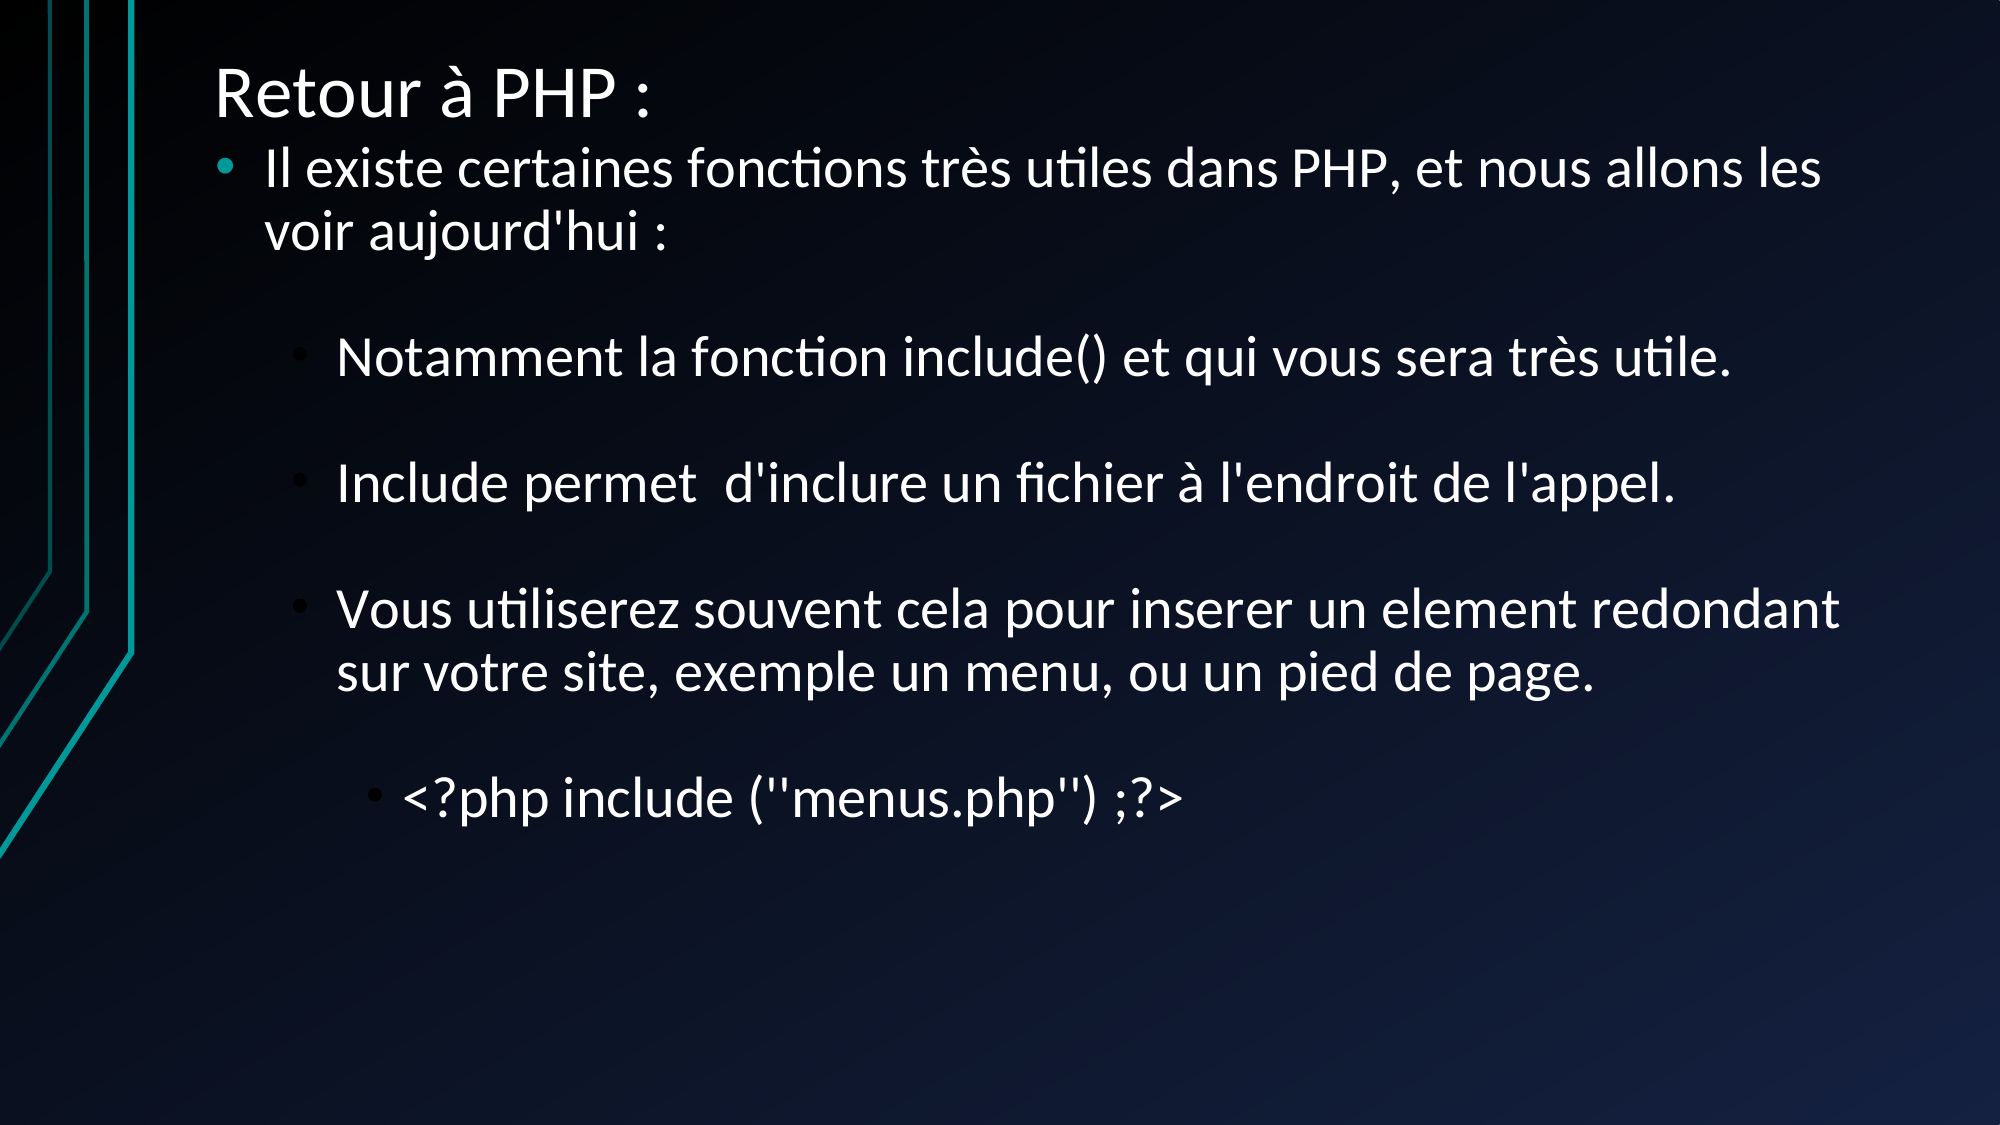

Retour à PHP :
Il existe certaines fonctions très utiles dans PHP, et nous allons les voir aujourd'hui :
Notamment la fonction include() et qui vous sera très utile.
Include permet d'inclure un fichier à l'endroit de l'appel.
Vous utiliserez souvent cela pour inserer un element redondant sur votre site, exemple un menu, ou un pied de page.
<?php include (''menus.php'') ;?>